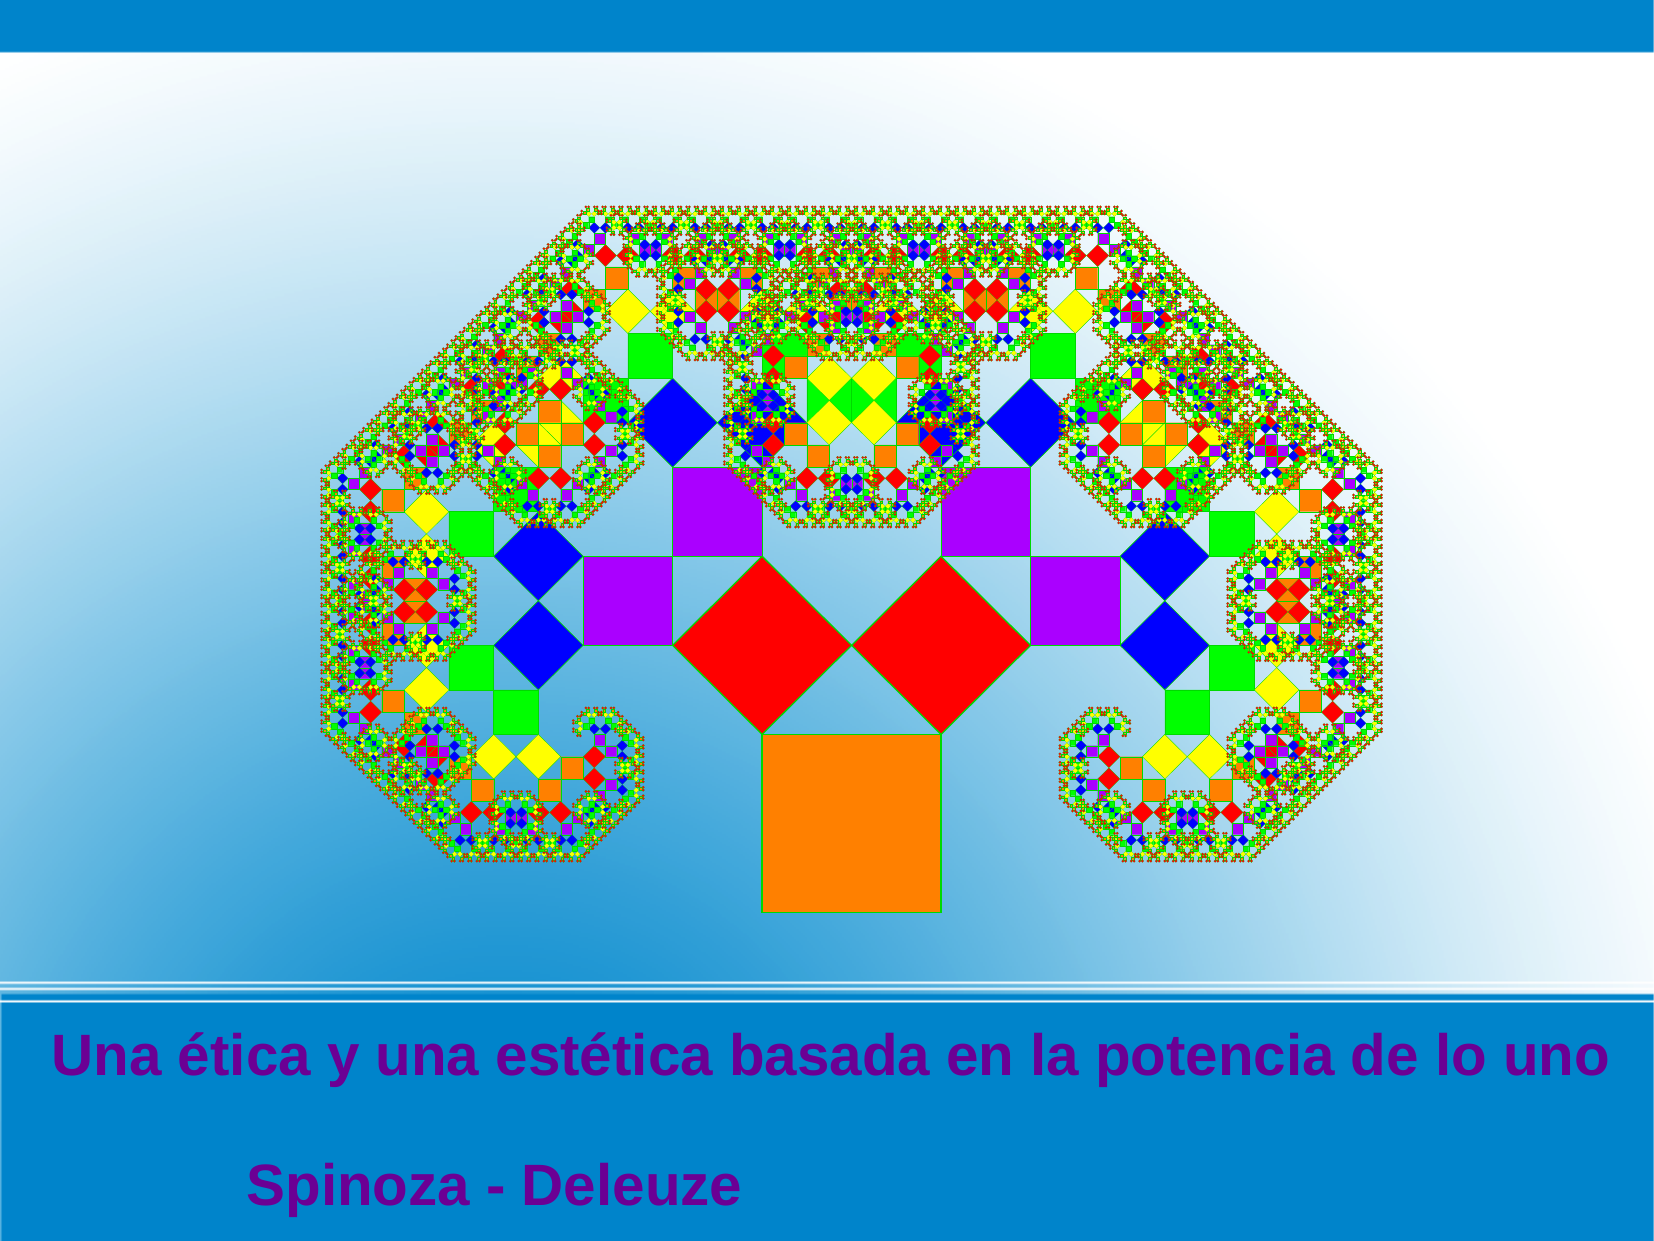

Una ética y una estética basada en la potencia de lo uno
 Spinoza - Deleuze